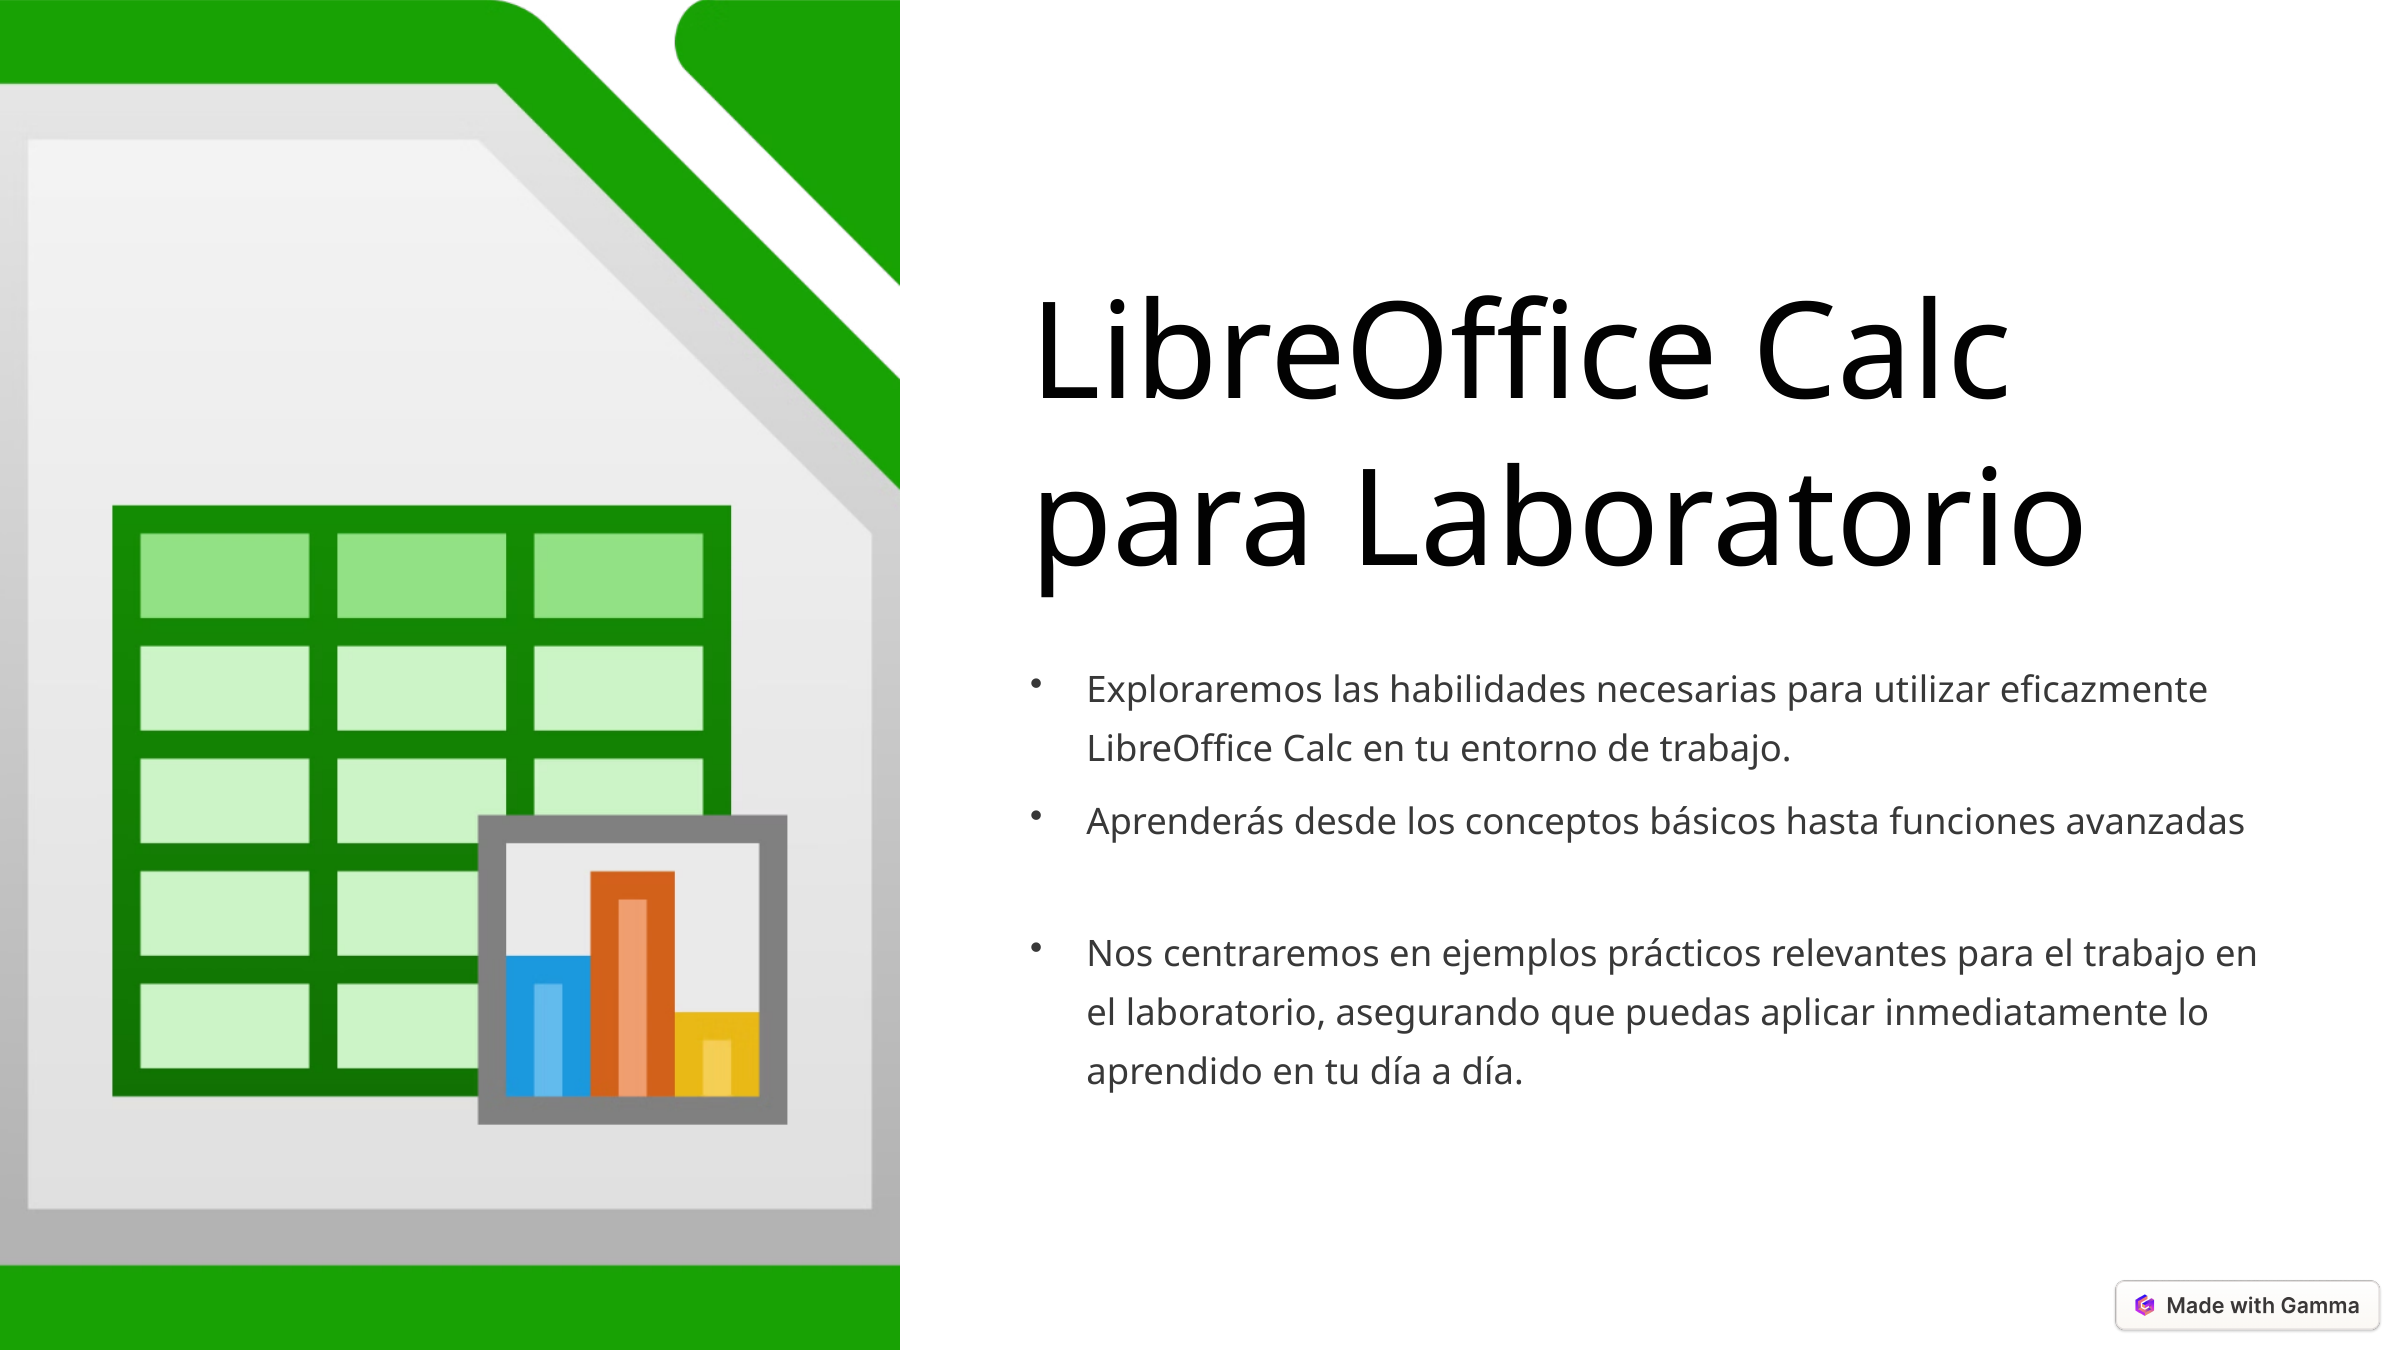

LibreOffice Calc para Laboratorio
Exploraremos las habilidades necesarias para utilizar eficazmente LibreOffice Calc en tu entorno de trabajo.
Aprenderás desde los conceptos básicos hasta funciones avanzadas
Nos centraremos en ejemplos prácticos relevantes para el trabajo en el laboratorio, asegurando que puedas aplicar inmediatamente lo aprendido en tu día a día.